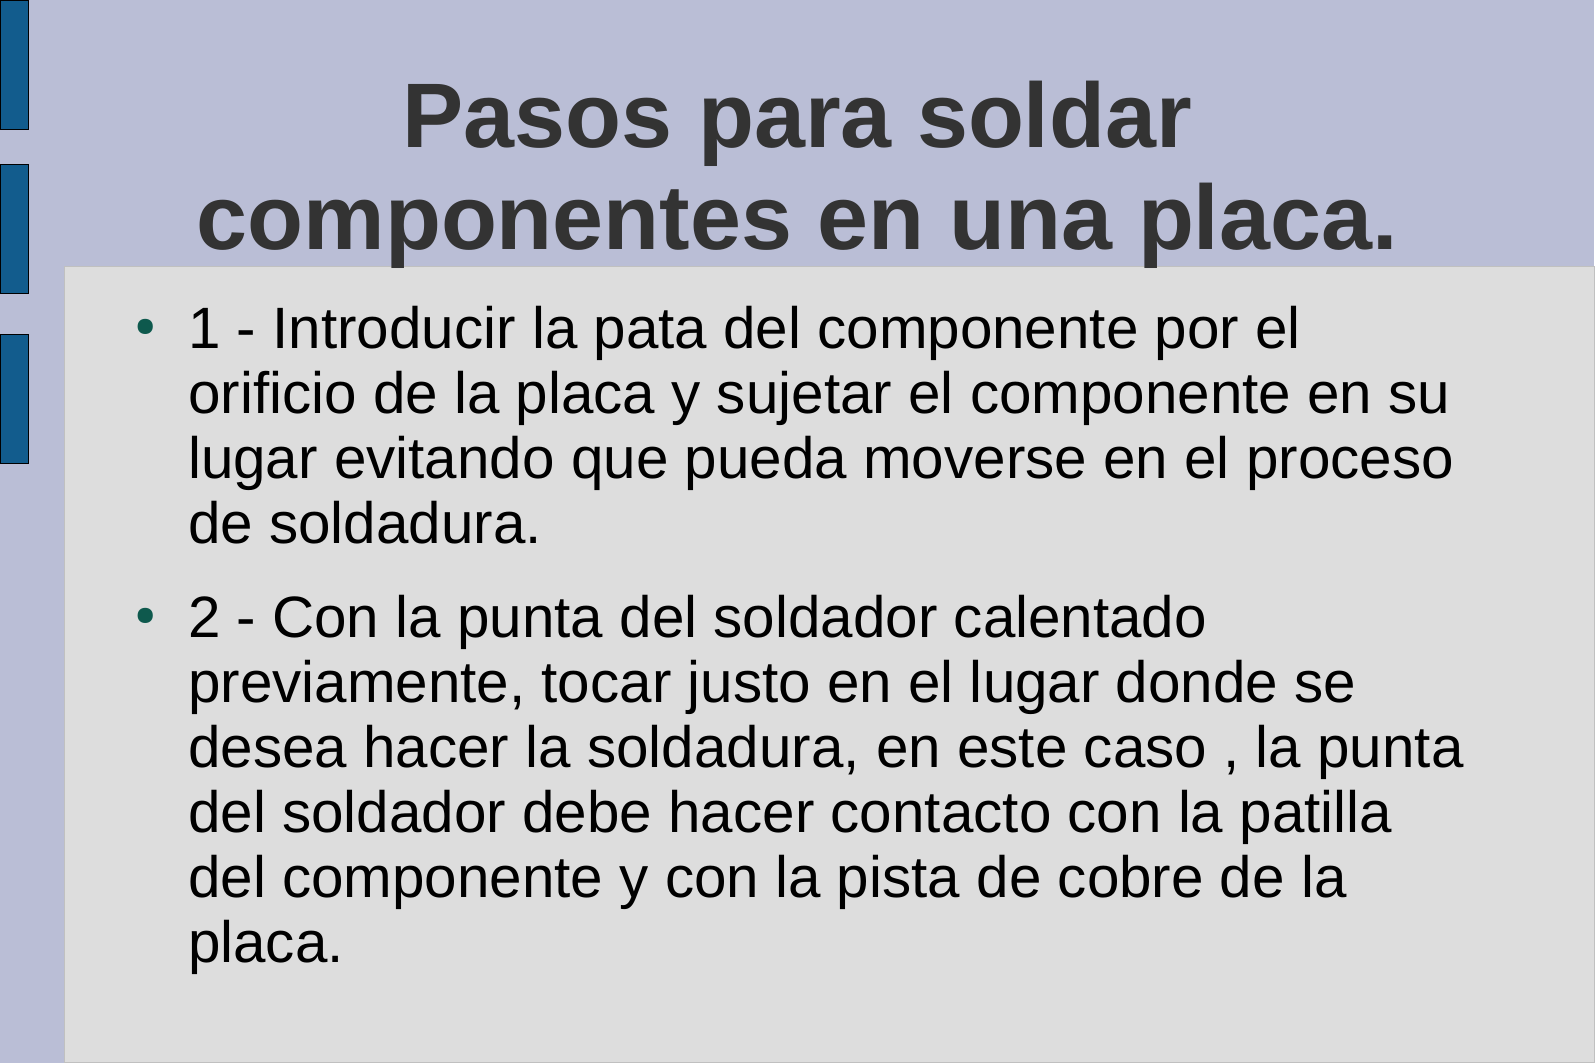

# Pasos para soldar componentes en una placa.
1 - Introducir la pata del componente por el orificio de la placa y sujetar el componente en su lugar evitando que pueda moverse en el proceso de soldadura.
2 - Con la punta del soldador calentado previamente, tocar justo en el lugar donde se desea hacer la soldadura, en este caso , la punta del soldador debe hacer contacto con la patilla del componente y con la pista de cobre de la placa.